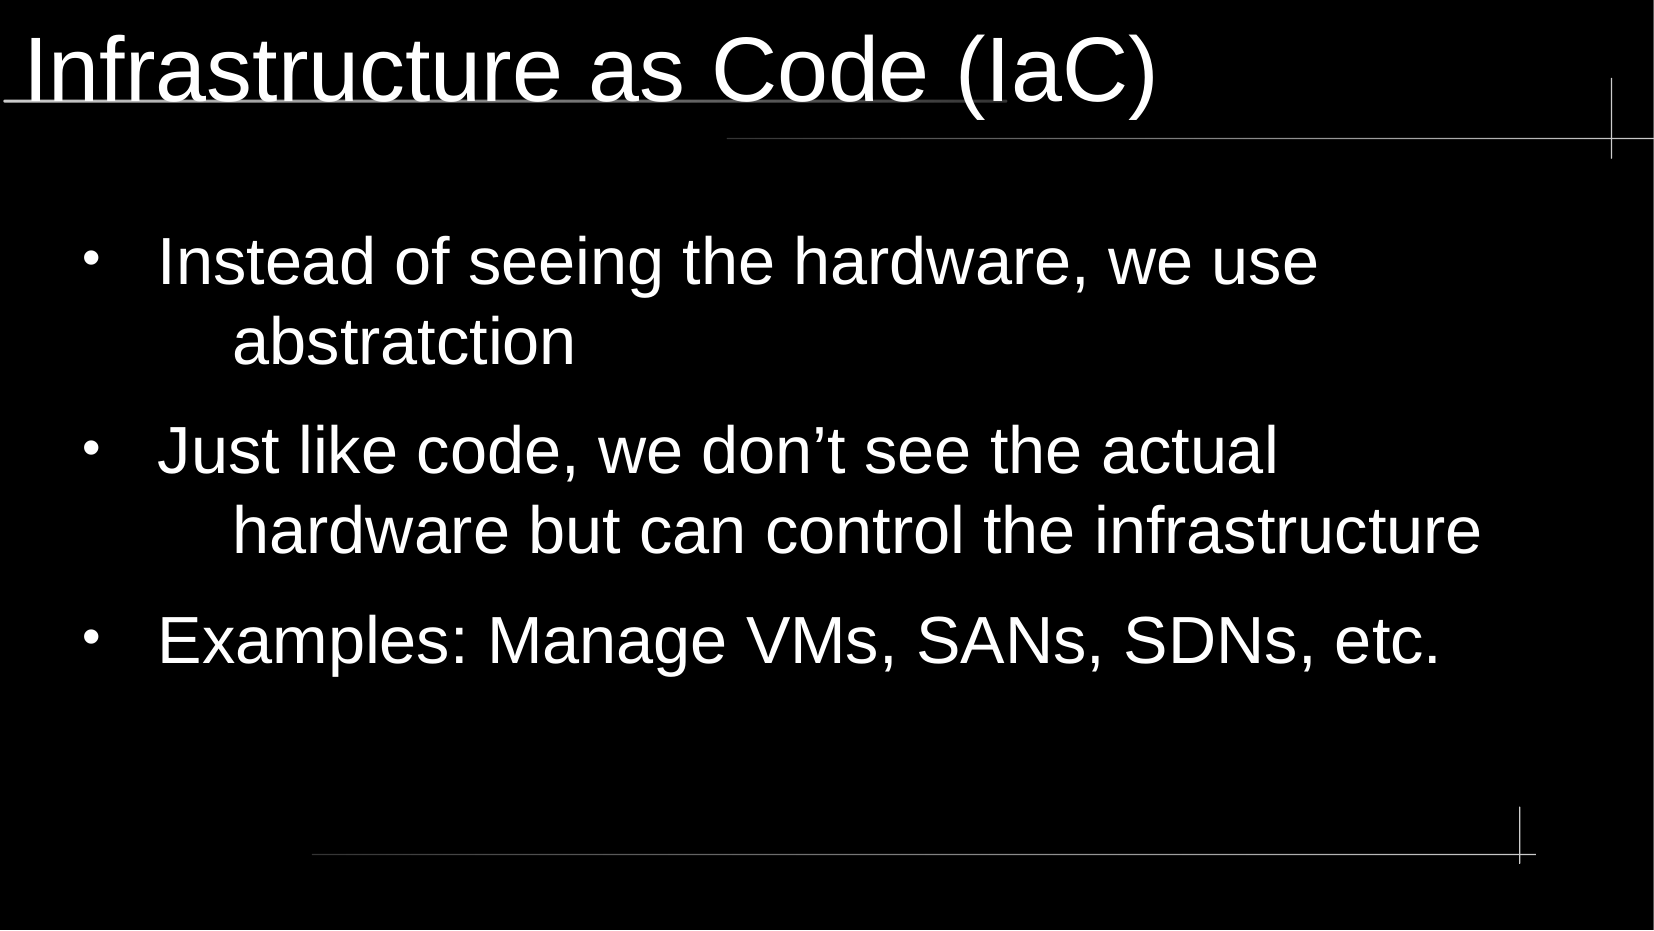

# Infrastructure as Code (IaC)
Instead of seeing the hardware, we use abstratction
Just like code, we don’t see the actual hardware but can control the infrastructure
Examples: Manage VMs, SANs, SDNs, etc.